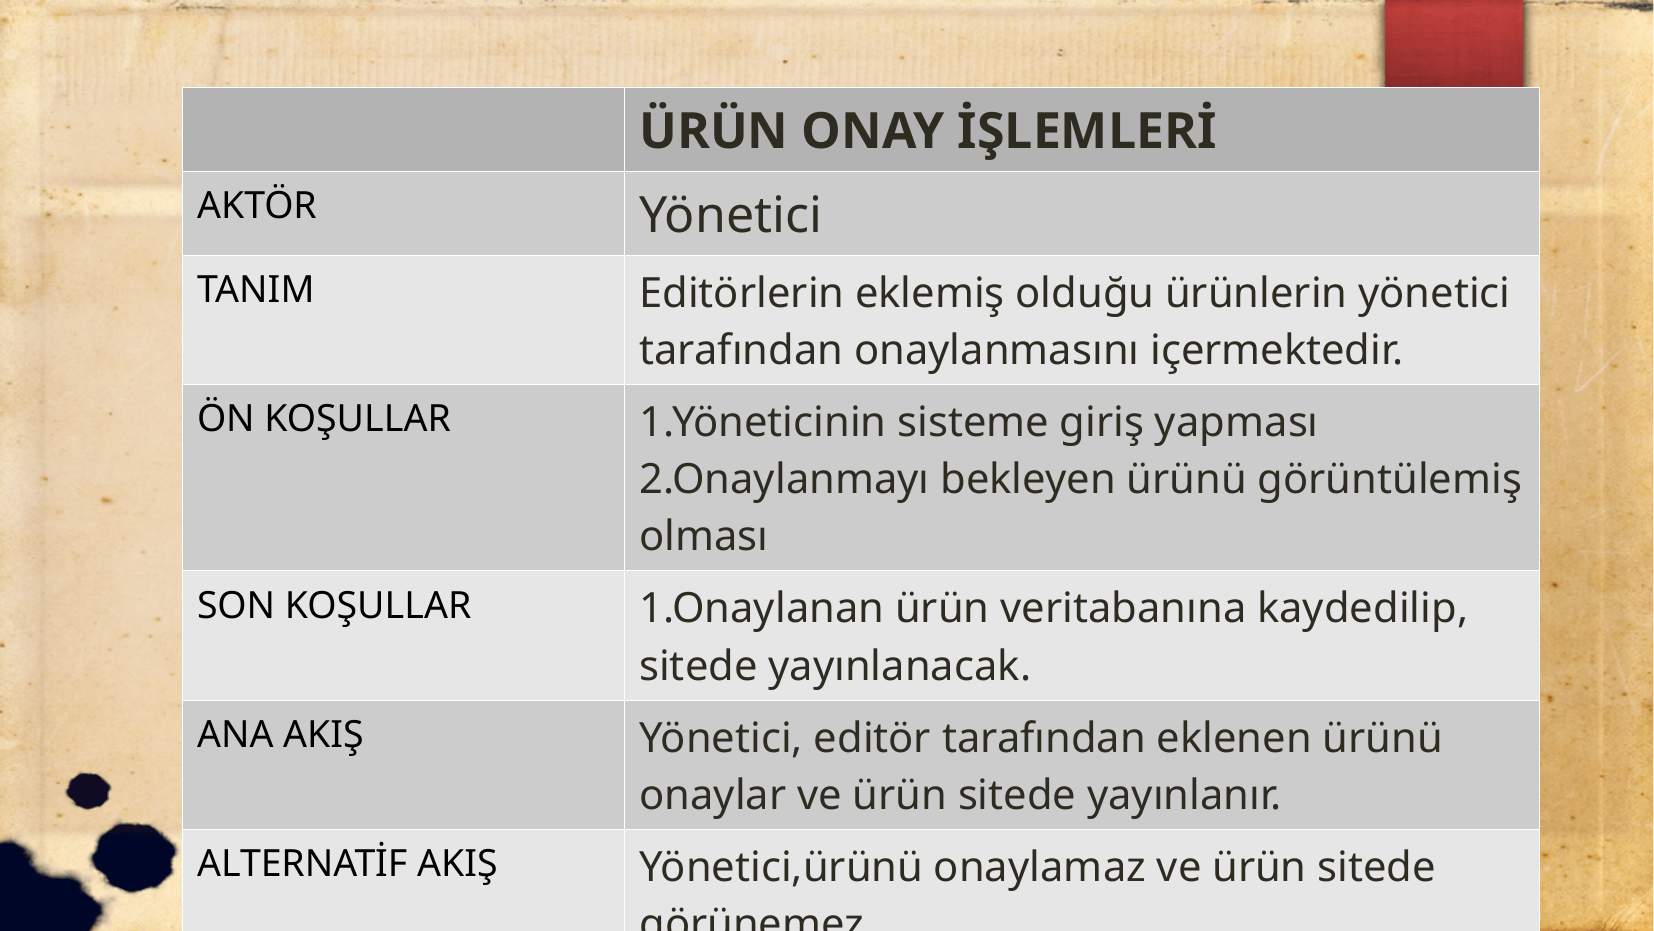

| | ÜRÜN ONAY İŞLEMLERİ |
| --- | --- |
| AKTÖR | Yönetici |
| TANIM | Editörlerin eklemiş olduğu ürünlerin yönetici tarafından onaylanmasını içermektedir. |
| ÖN KOŞULLAR | 1.Yöneticinin sisteme giriş yapması 2.Onaylanmayı bekleyen ürünü görüntülemiş olması |
| SON KOŞULLAR | 1.Onaylanan ürün veritabanına kaydedilip, sitede yayınlanacak. |
| ANA AKIŞ | Yönetici, editör tarafından eklenen ürünü onaylar ve ürün sitede yayınlanır. |
| ALTERNATİF AKIŞ | Yönetici,ürünü onaylamaz ve ürün sitede görünemez. |